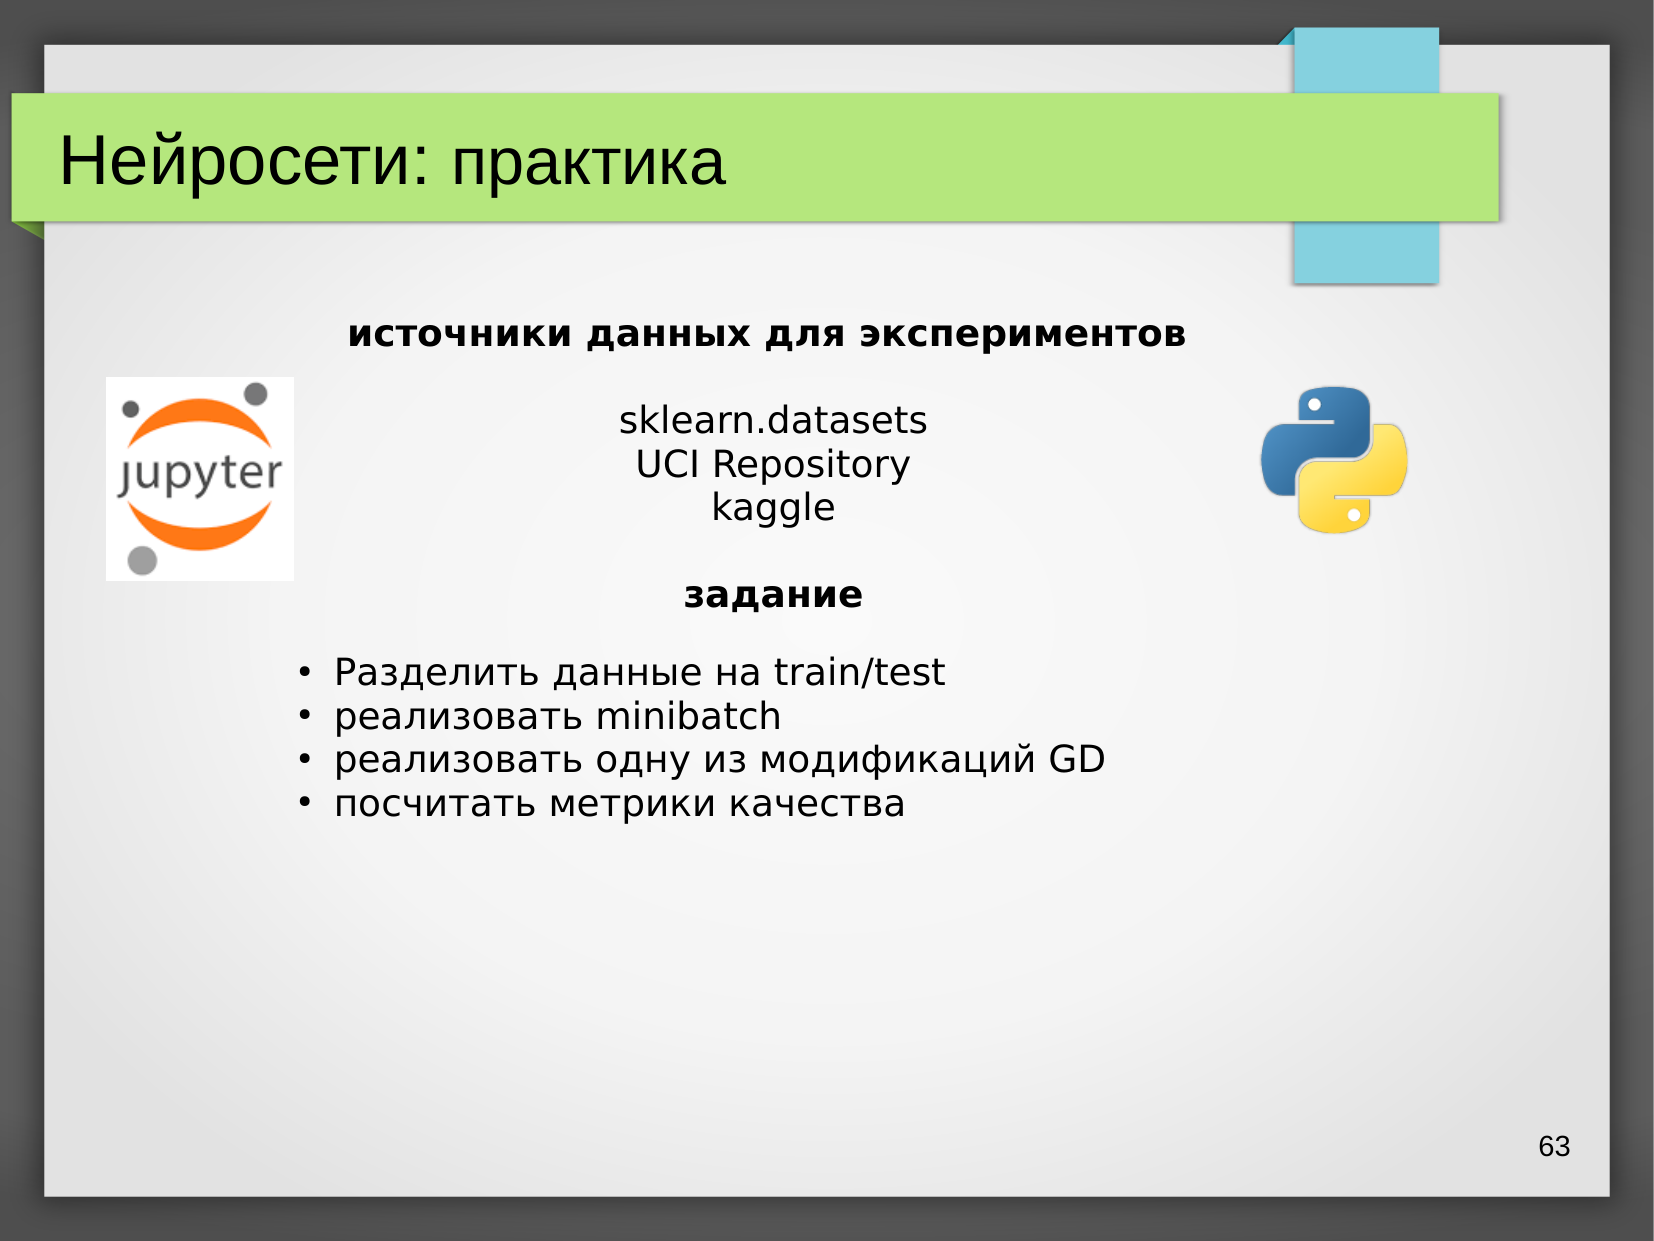

# Нейросети: практика
источники данных для экспериментов
sklearn.datasets
UCI Repository
kaggle
задание
Разделить данные на train/test
реализовать minibatch
реализовать одну из модификаций GD
посчитать метрики качества
63